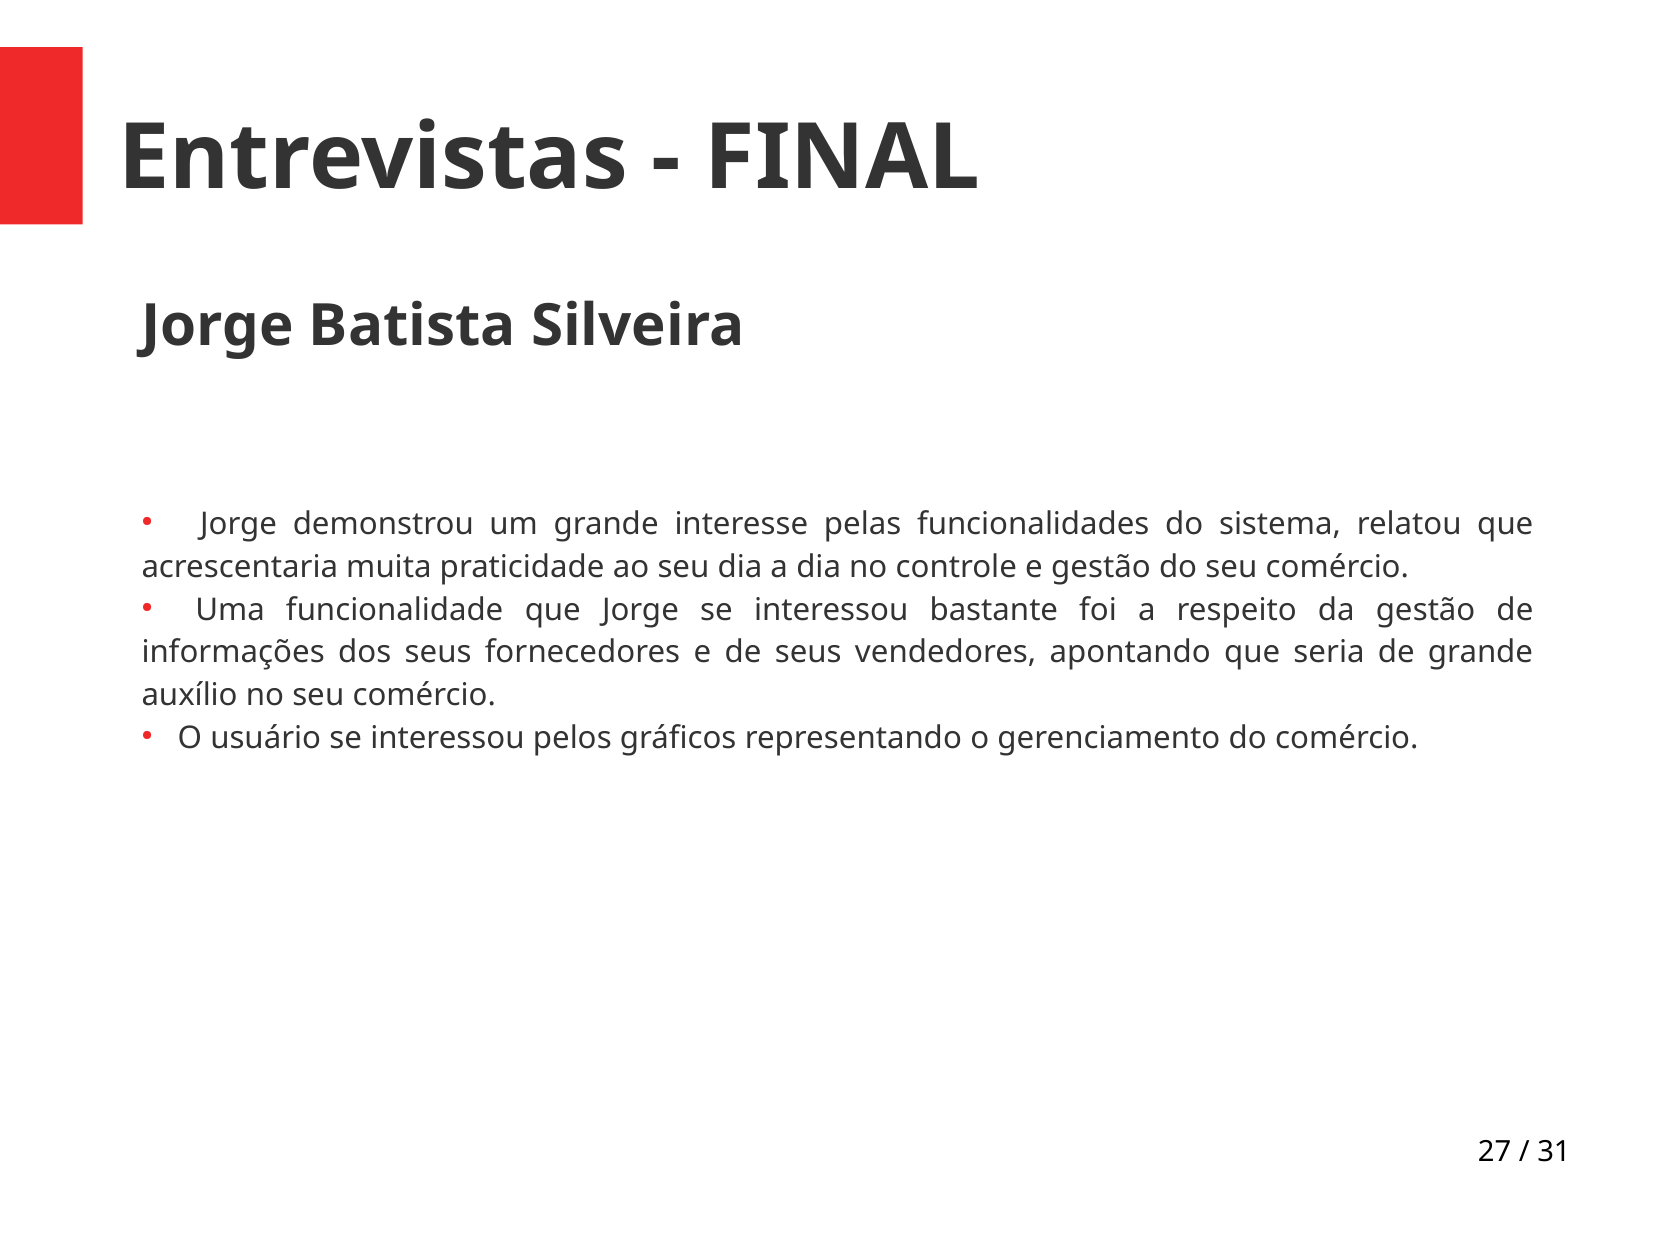

# Entrevistas - FINAL
Jorge Batista Silveira
 Jorge demonstrou um grande interesse pelas funcionalidades do sistema, relatou que acrescentaria muita praticidade ao seu dia a dia no controle e gestão do seu comércio.
 Uma funcionalidade que Jorge se interessou bastante foi a respeito da gestão de informações dos seus fornecedores e de seus vendedores, apontando que seria de grande auxílio no seu comércio.
 O usuário se interessou pelos gráficos representando o gerenciamento do comércio.
27